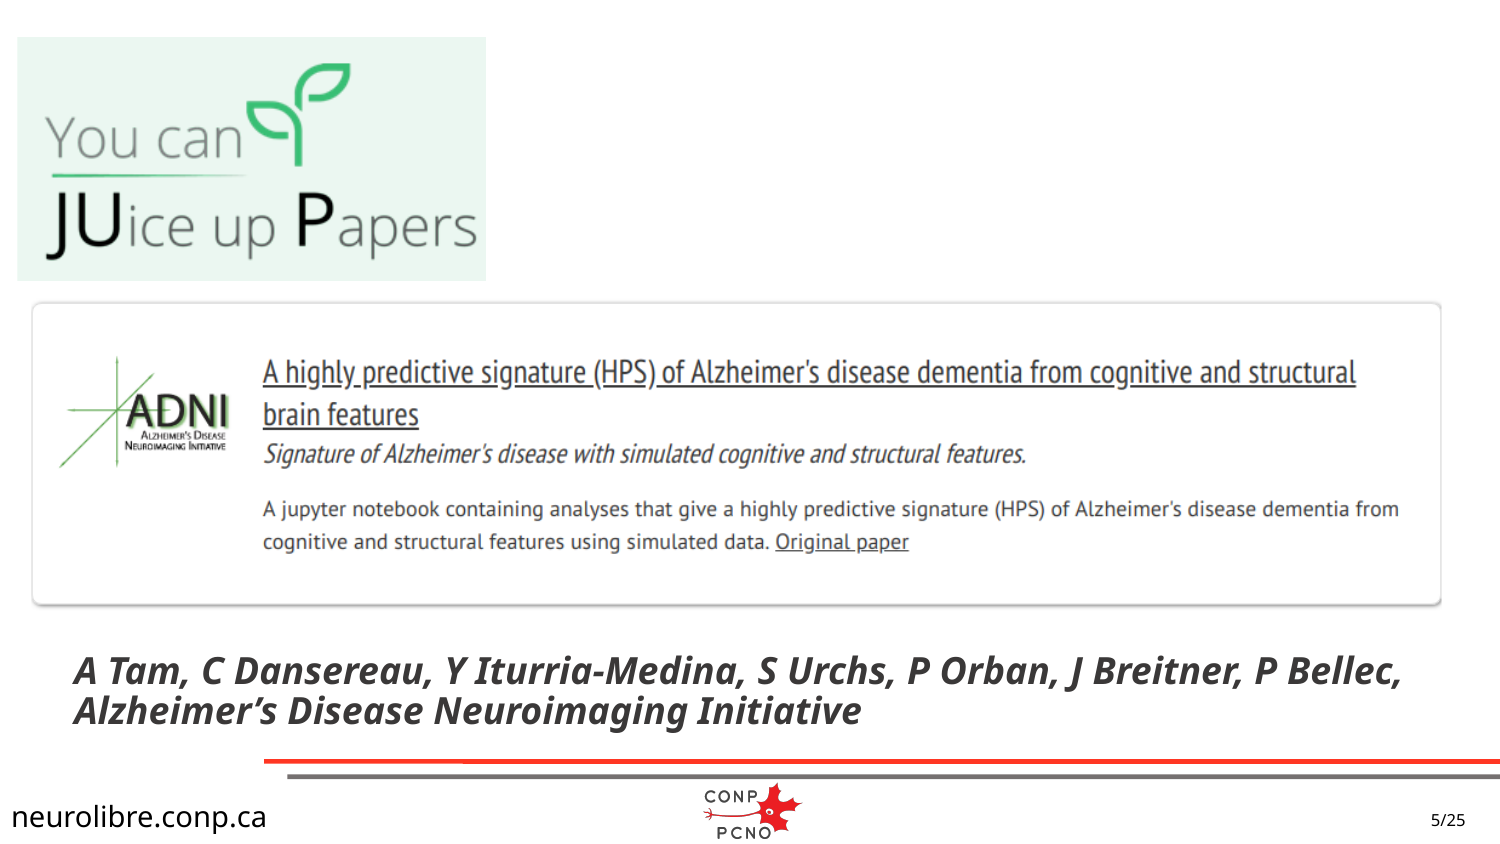

# A Tam, C Dansereau, Y Iturria-Medina, S Urchs, P Orban, J Breitner, P Bellec, Alzheimer’s Disease Neuroimaging Initiative
neurolibre.conp.ca